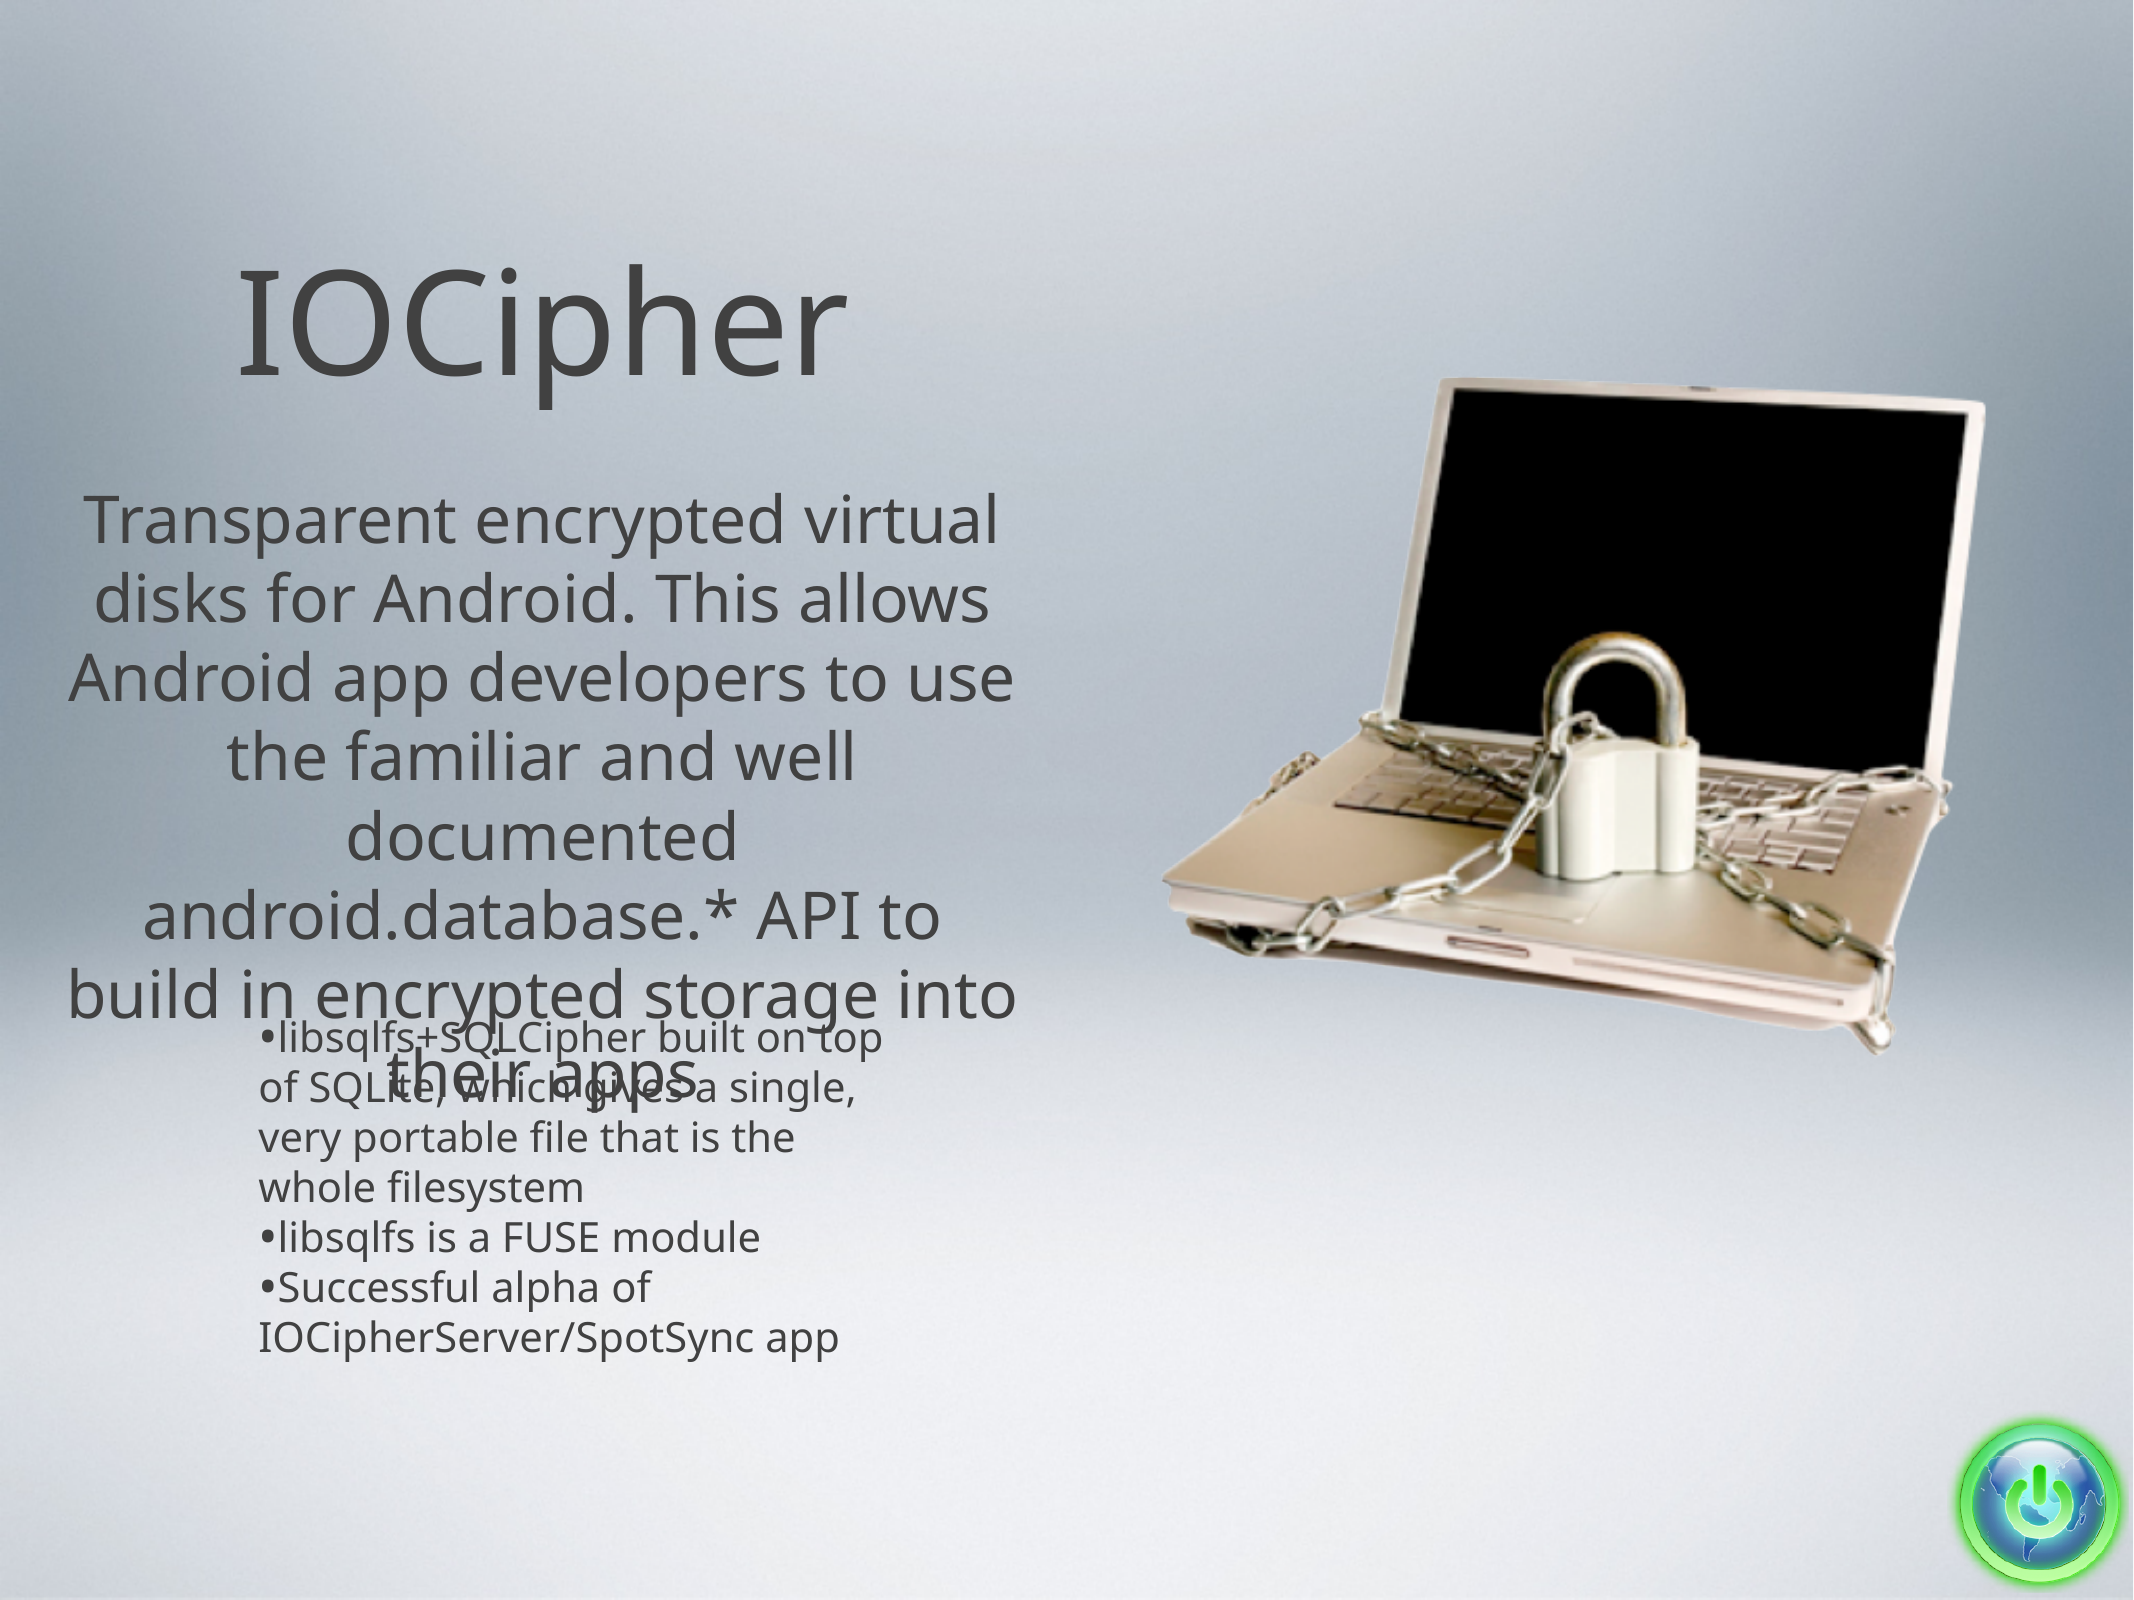

# IOCipher
Transparent encrypted virtual disks for Android. This allows Android app developers to use the familiar and well documented android.database.* API to build in encrypted storage into their apps
libsqlfs+SQLCipher built on top of SQLite, which gives a single, very portable file that is the whole filesystem
libsqlfs is a FUSE module
Successful alpha of IOCipherServer/SpotSync app